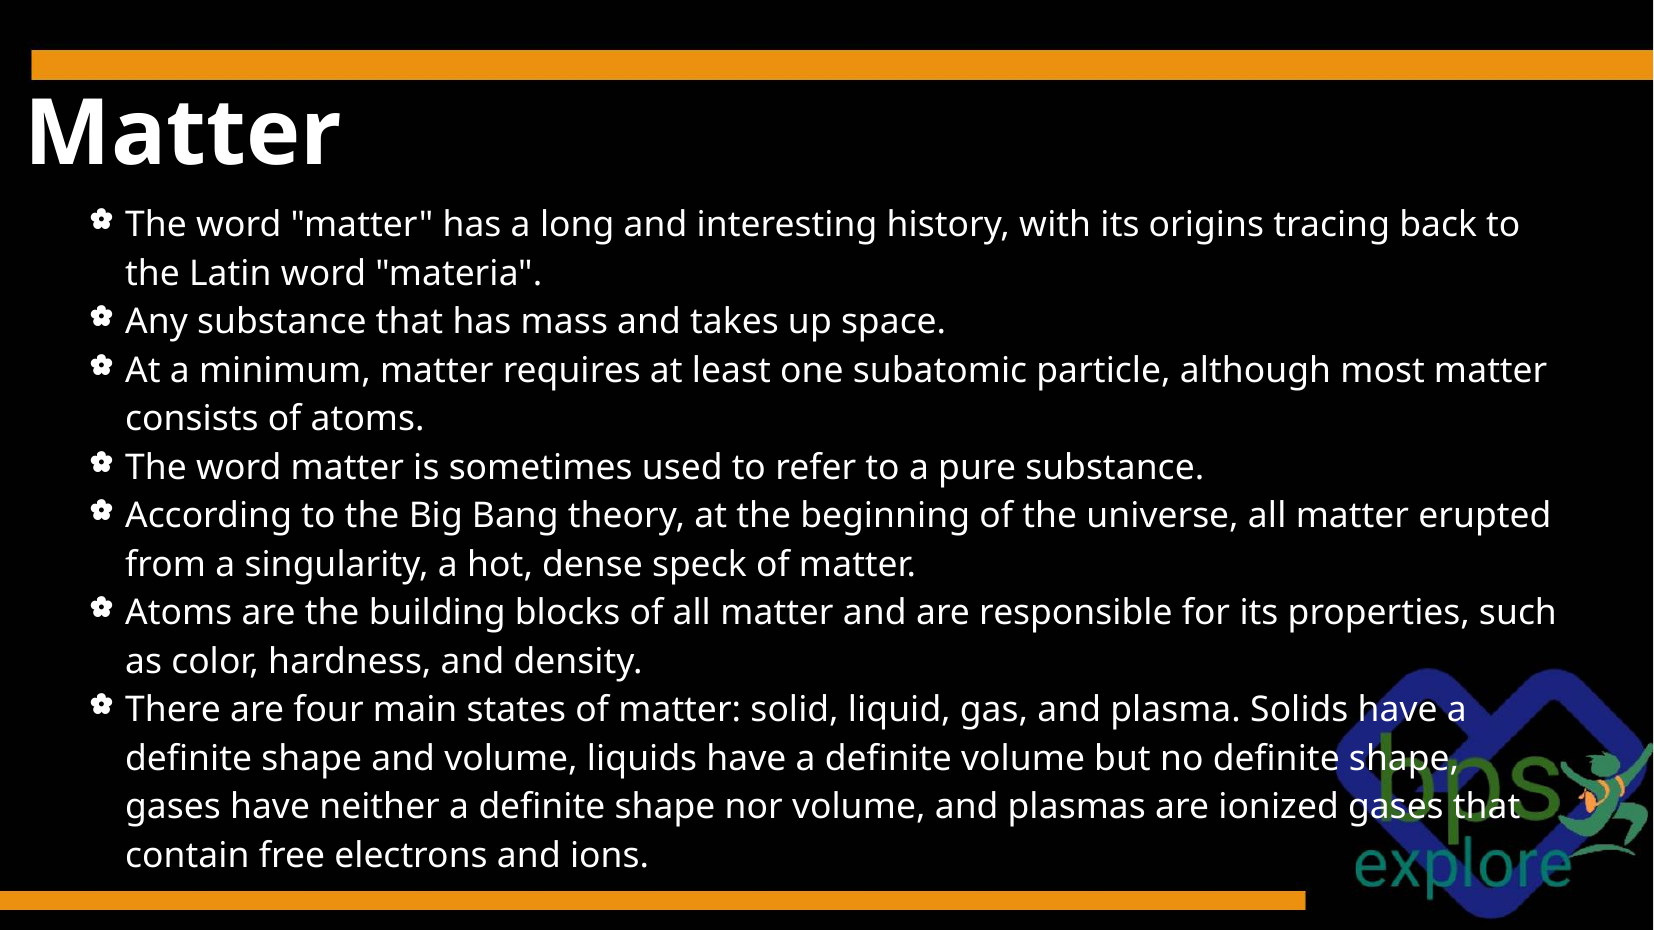

# Matter
The word "matter" has a long and interesting history, with its origins tracing back to the Latin word "materia".
Any substance that has mass and takes up space.
At a minimum, matter requires at least one subatomic particle, although most matter consists of atoms.
The word matter is sometimes used to refer to a pure substance.
According to the Big Bang theory, at the beginning of the universe, all matter erupted from a singularity, a hot, dense speck of matter.
Atoms are the building blocks of all matter and are responsible for its properties, such as color, hardness, and density.
There are four main states of matter: solid, liquid, gas, and plasma. Solids have a definite shape and volume, liquids have a definite volume but no definite shape, gases have neither a definite shape nor volume, and plasmas are ionized gases that contain free electrons and ions.